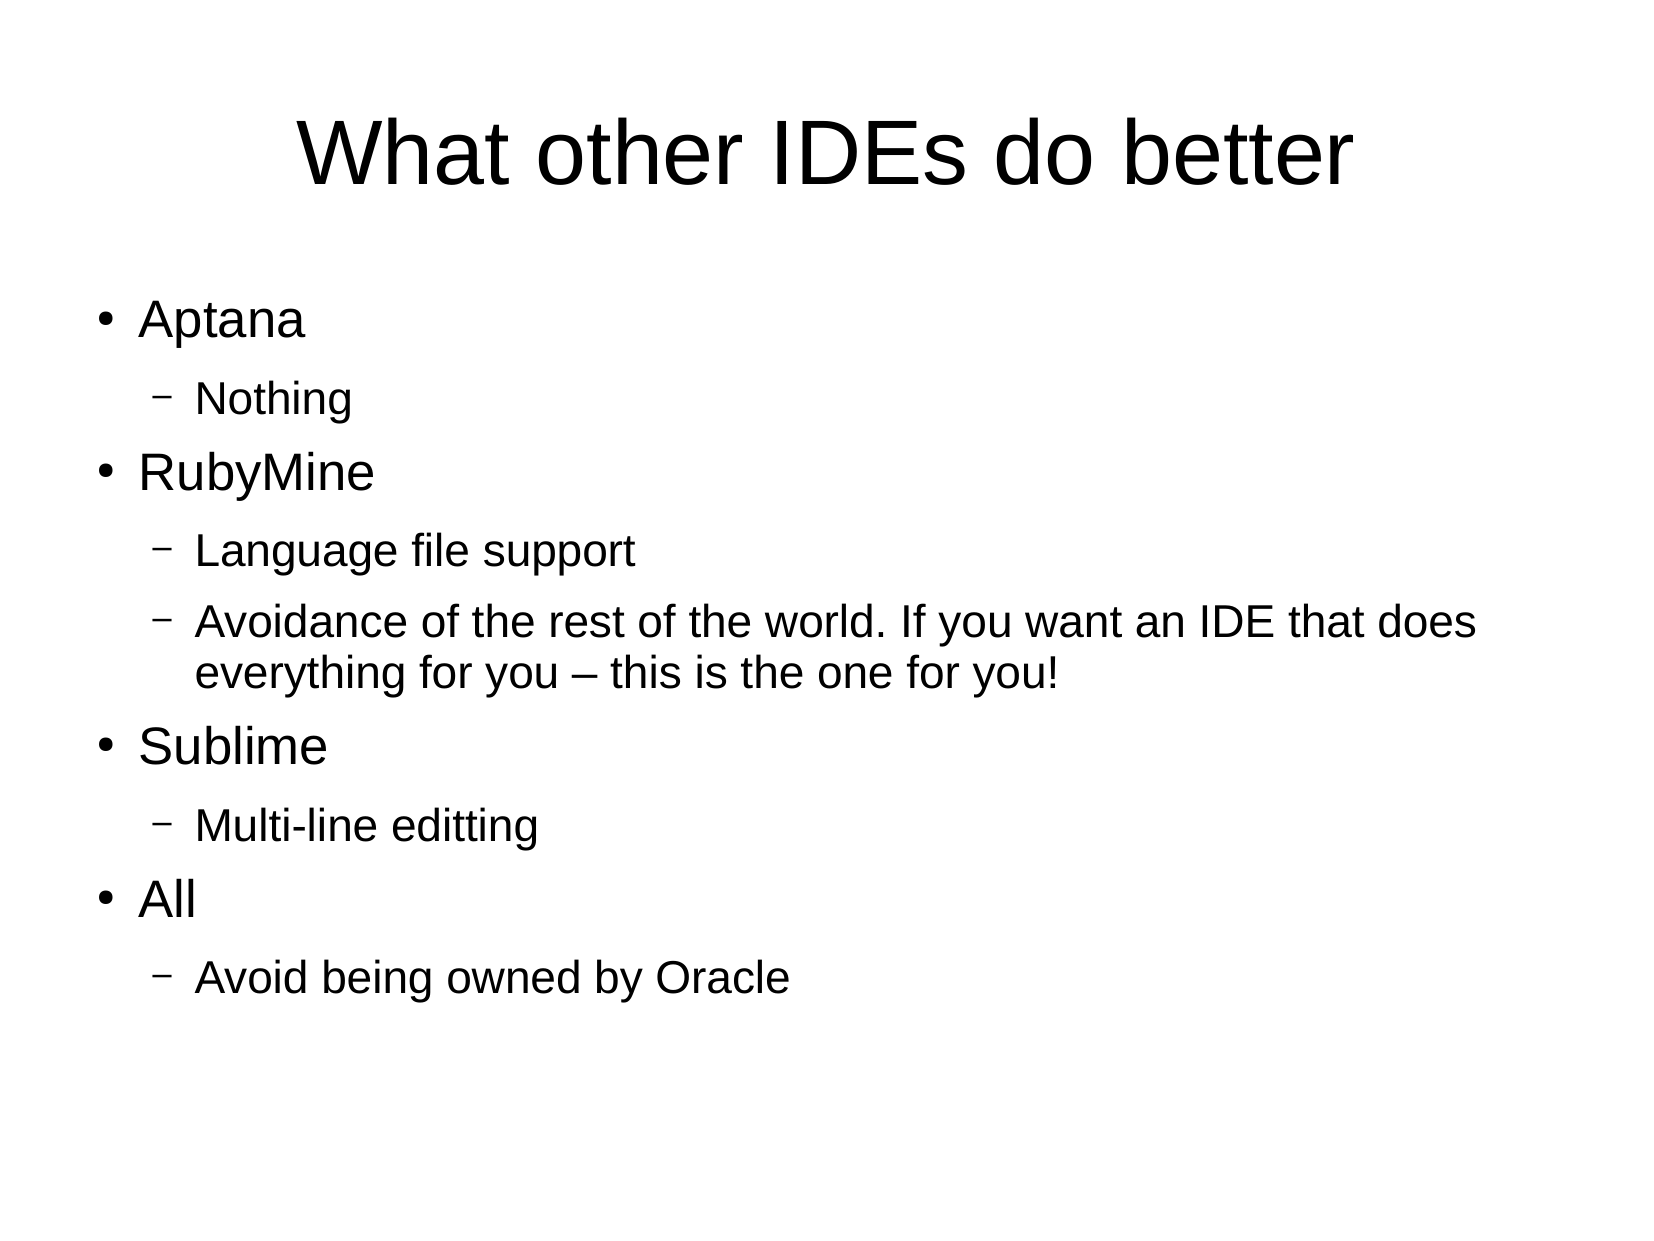

# What other IDEs do better
Aptana
Nothing
RubyMine
Language file support
Avoidance of the rest of the world. If you want an IDE that does everything for you – this is the one for you!
Sublime
Multi-line editting
All
Avoid being owned by Oracle